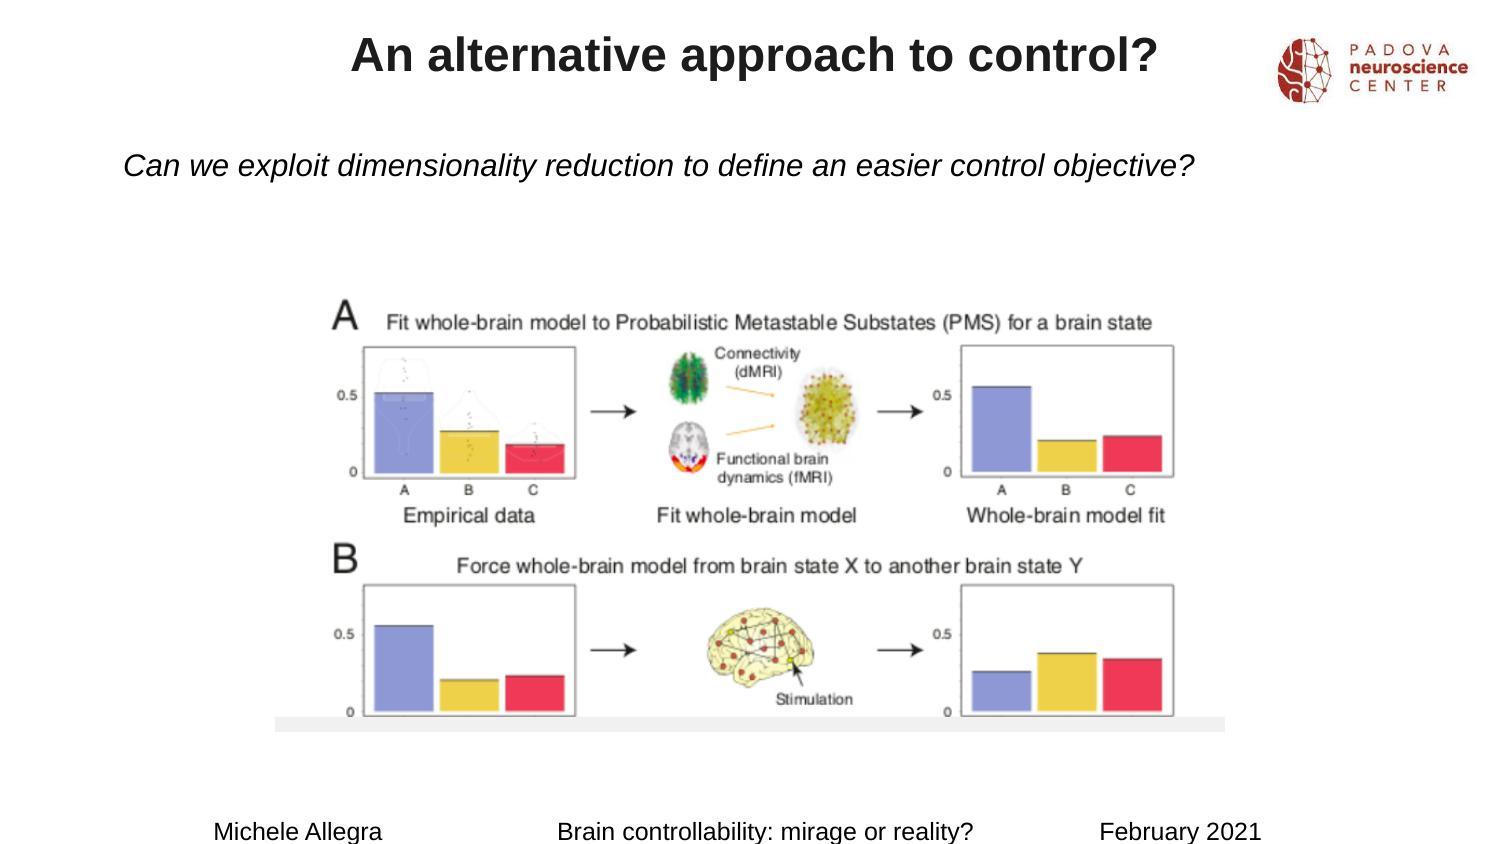

An alternative approach to control?
Can we exploit dimensionality reduction to define an easier control objective?
Michele Allegra Brain controllability: mirage or reality? February 2021